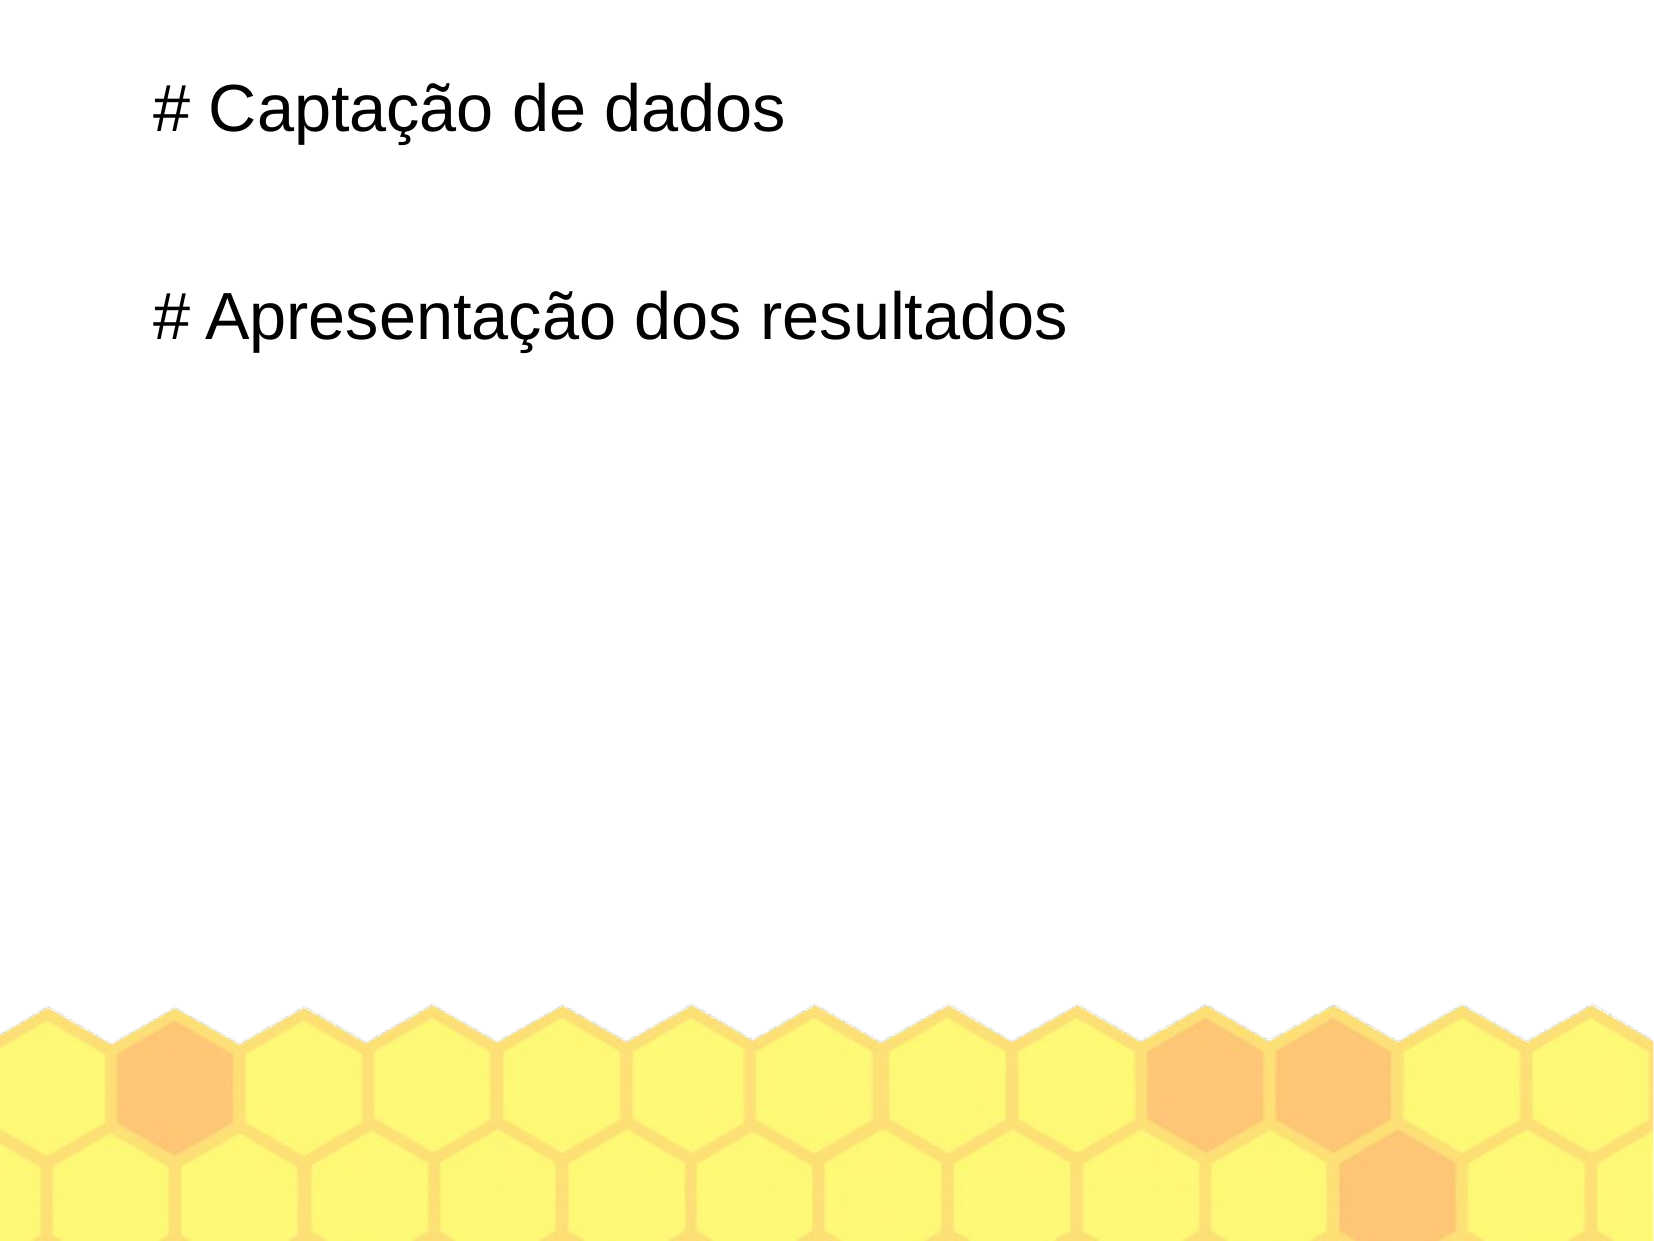

# # Captação de dados
# Apresentação dos resultados